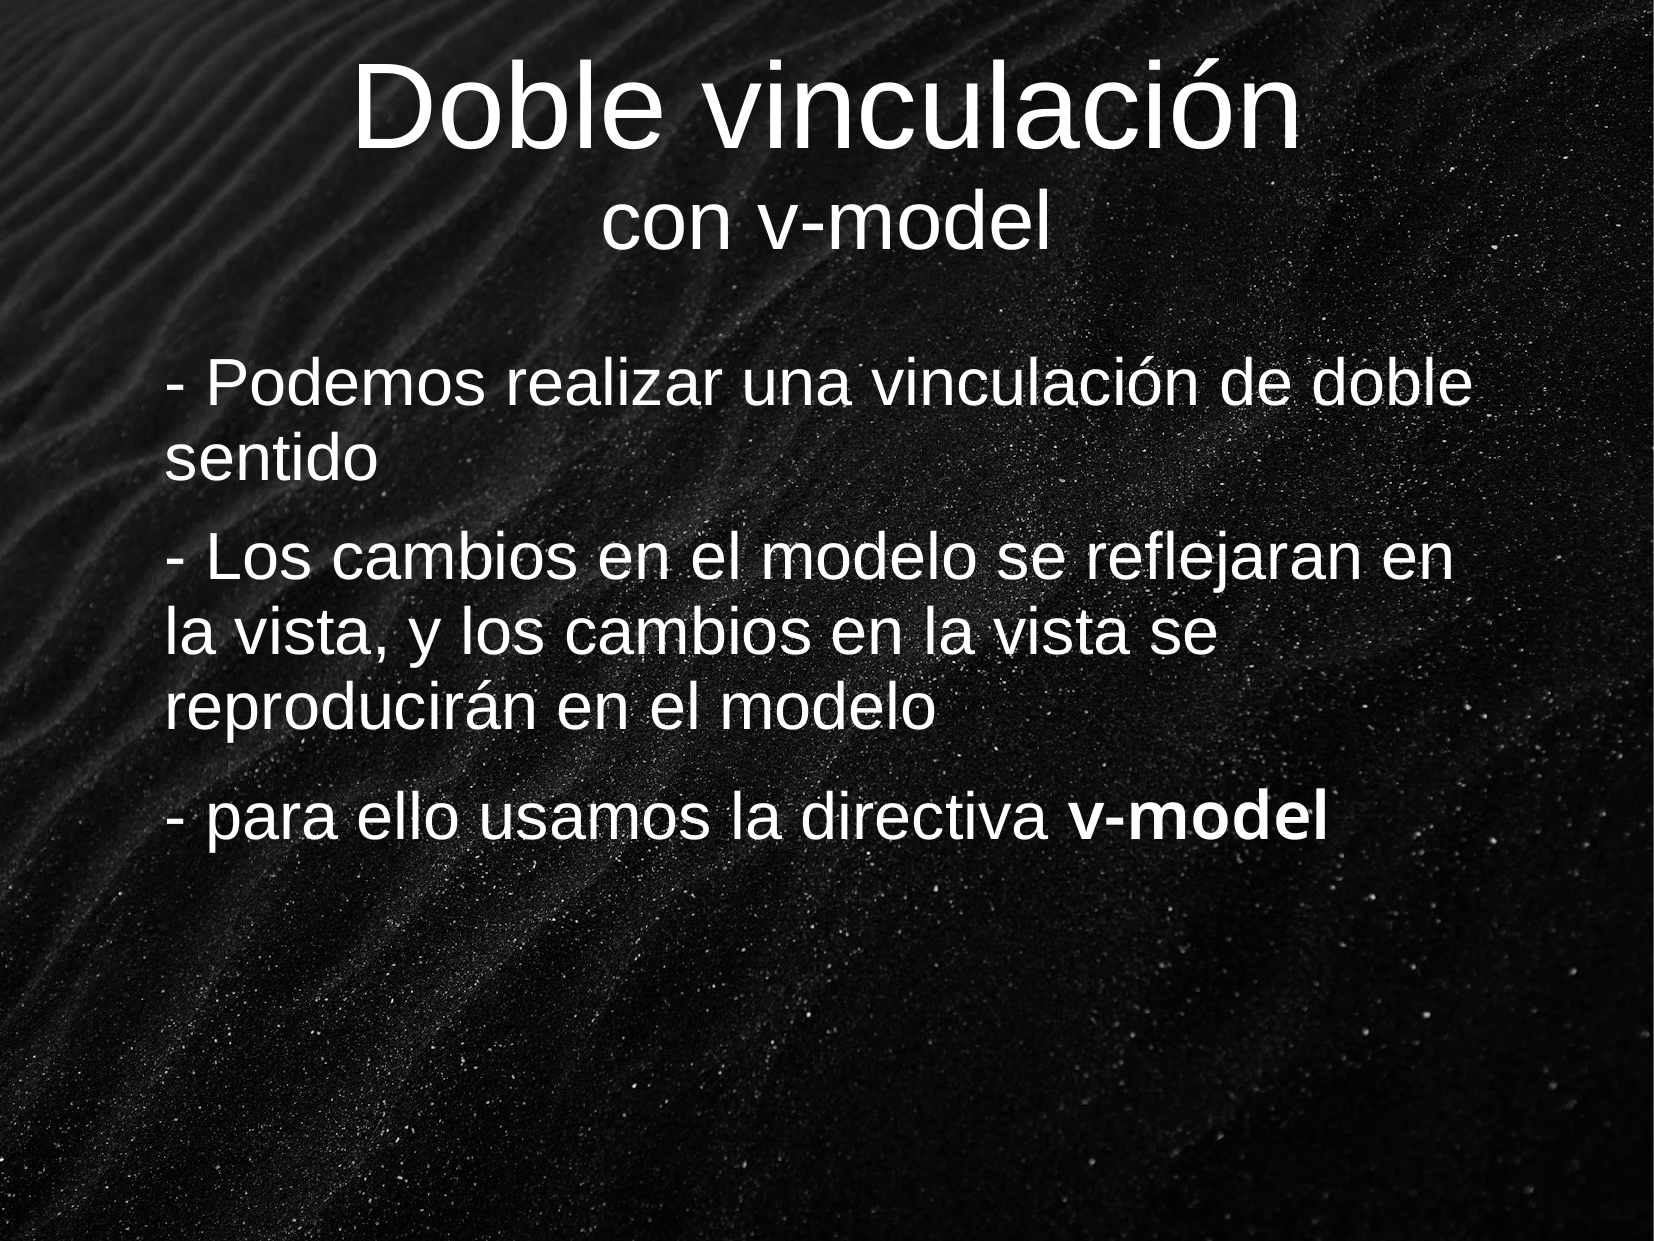

# Doble vinculación con v-model
- Podemos realizar una vinculación de doble sentido
- Los cambios en el modelo se reflejaran en la vista, y los cambios en la vista se reproducirán en el modelo
- para ello usamos la directiva v-model